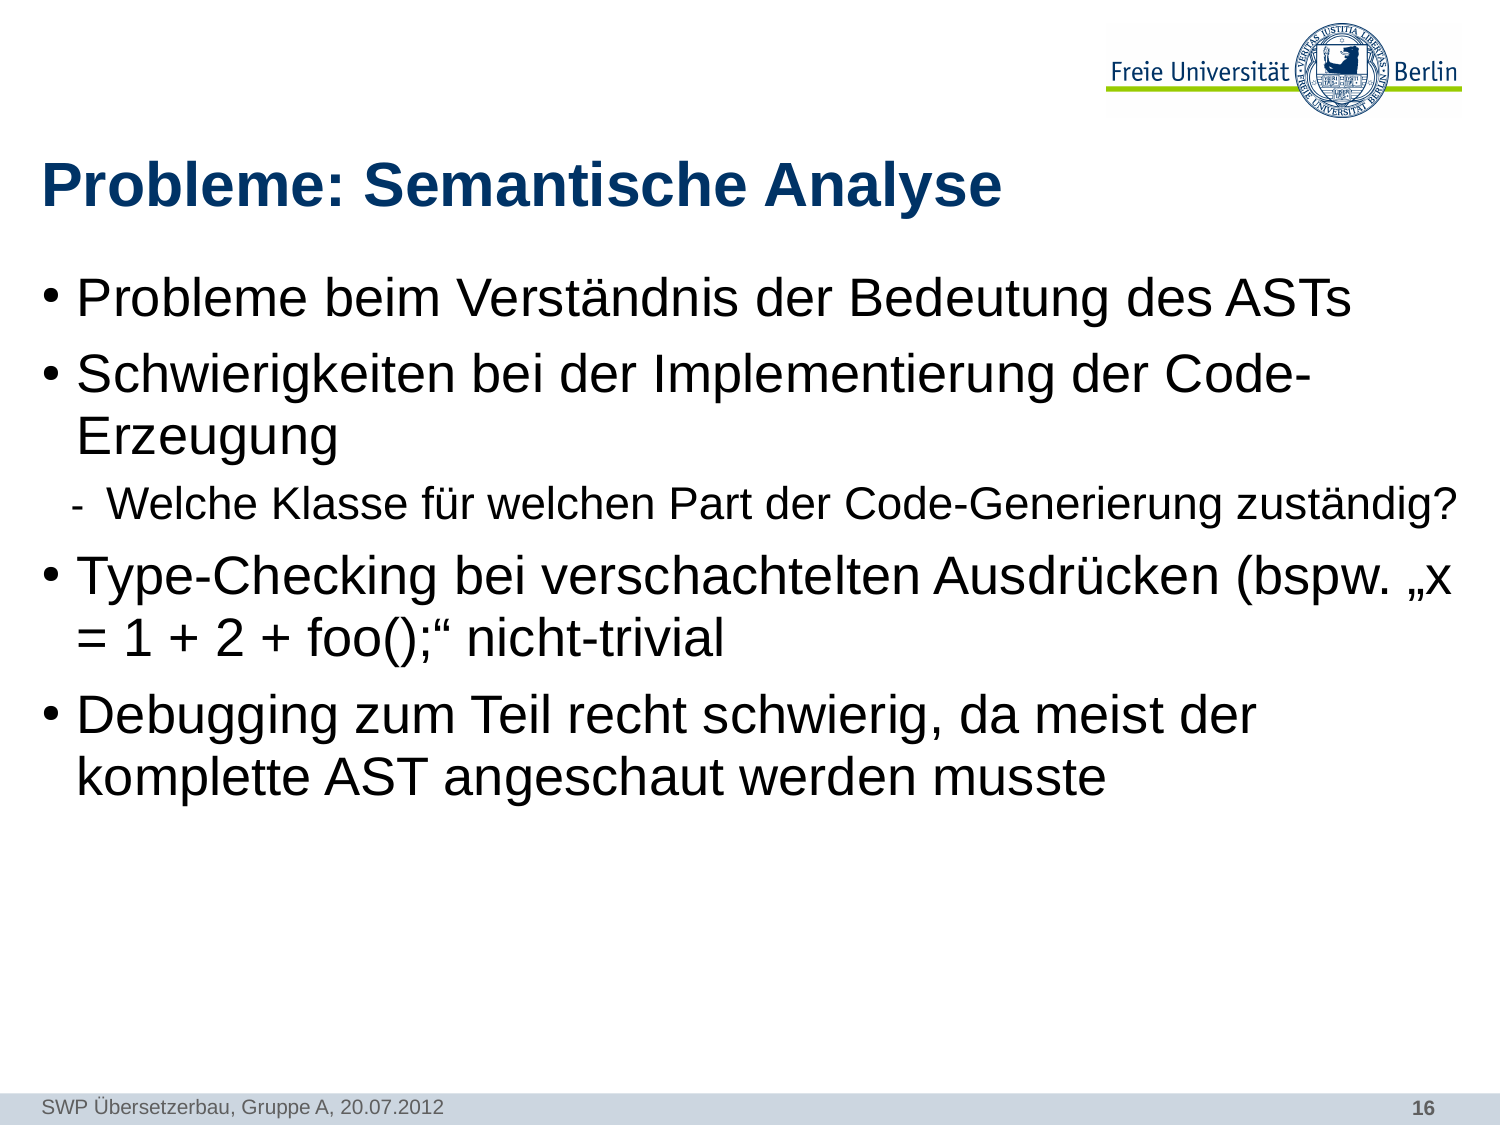

# Probleme: Semantische Analyse
Probleme beim Verständnis der Bedeutung des ASTs
Schwierigkeiten bei der Implementierung der Code-Erzeugung
Welche Klasse für welchen Part der Code-Generierung zuständig?
Type-Checking bei verschachtelten Ausdrücken (bspw. „x = 1 + 2 + foo();“ nicht-trivial
Debugging zum Teil recht schwierig, da meist der komplette AST angeschaut werden musste